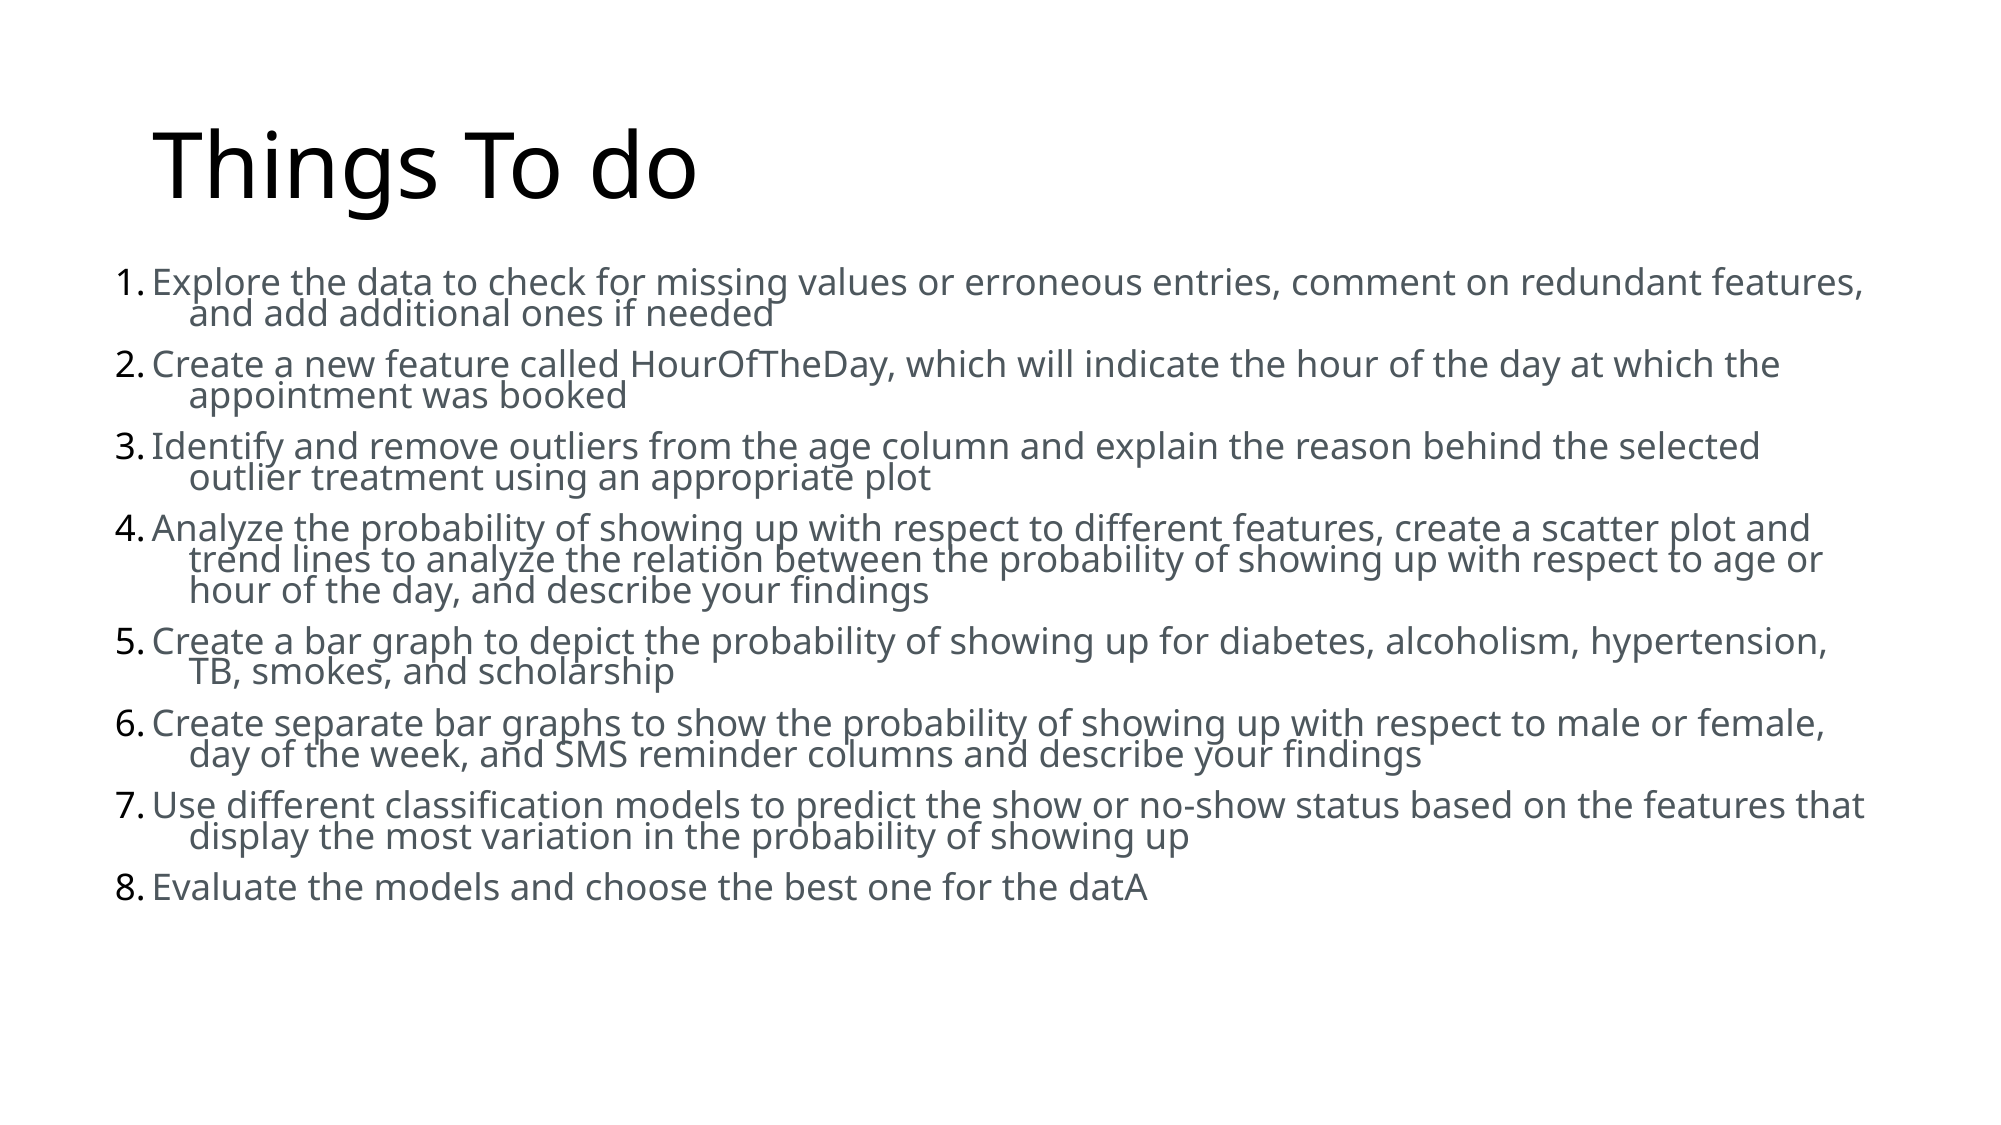

# Things To do
Explore the data to check for missing values or erroneous entries, comment on redundant features, and add additional ones if needed
Create a new feature called HourOfTheDay, which will indicate the hour of the day at which the appointment was booked
Identify and remove outliers from the age column and explain the reason behind the selected outlier treatment using an appropriate plot
Analyze the probability of showing up with respect to different features, create a scatter plot and trend lines to analyze the relation between the probability of showing up with respect to age or hour of the day, and describe your findings
Create a bar graph to depict the probability of showing up for diabetes, alcoholism, hypertension, TB, smokes, and scholarship
Create separate bar graphs to show the probability of showing up with respect to male or female, day of the week, and SMS reminder columns and describe your findings
Use different classification models to predict the show or no-show status based on the features that display the most variation in the probability of showing up
Evaluate the models and choose the best one for the datA